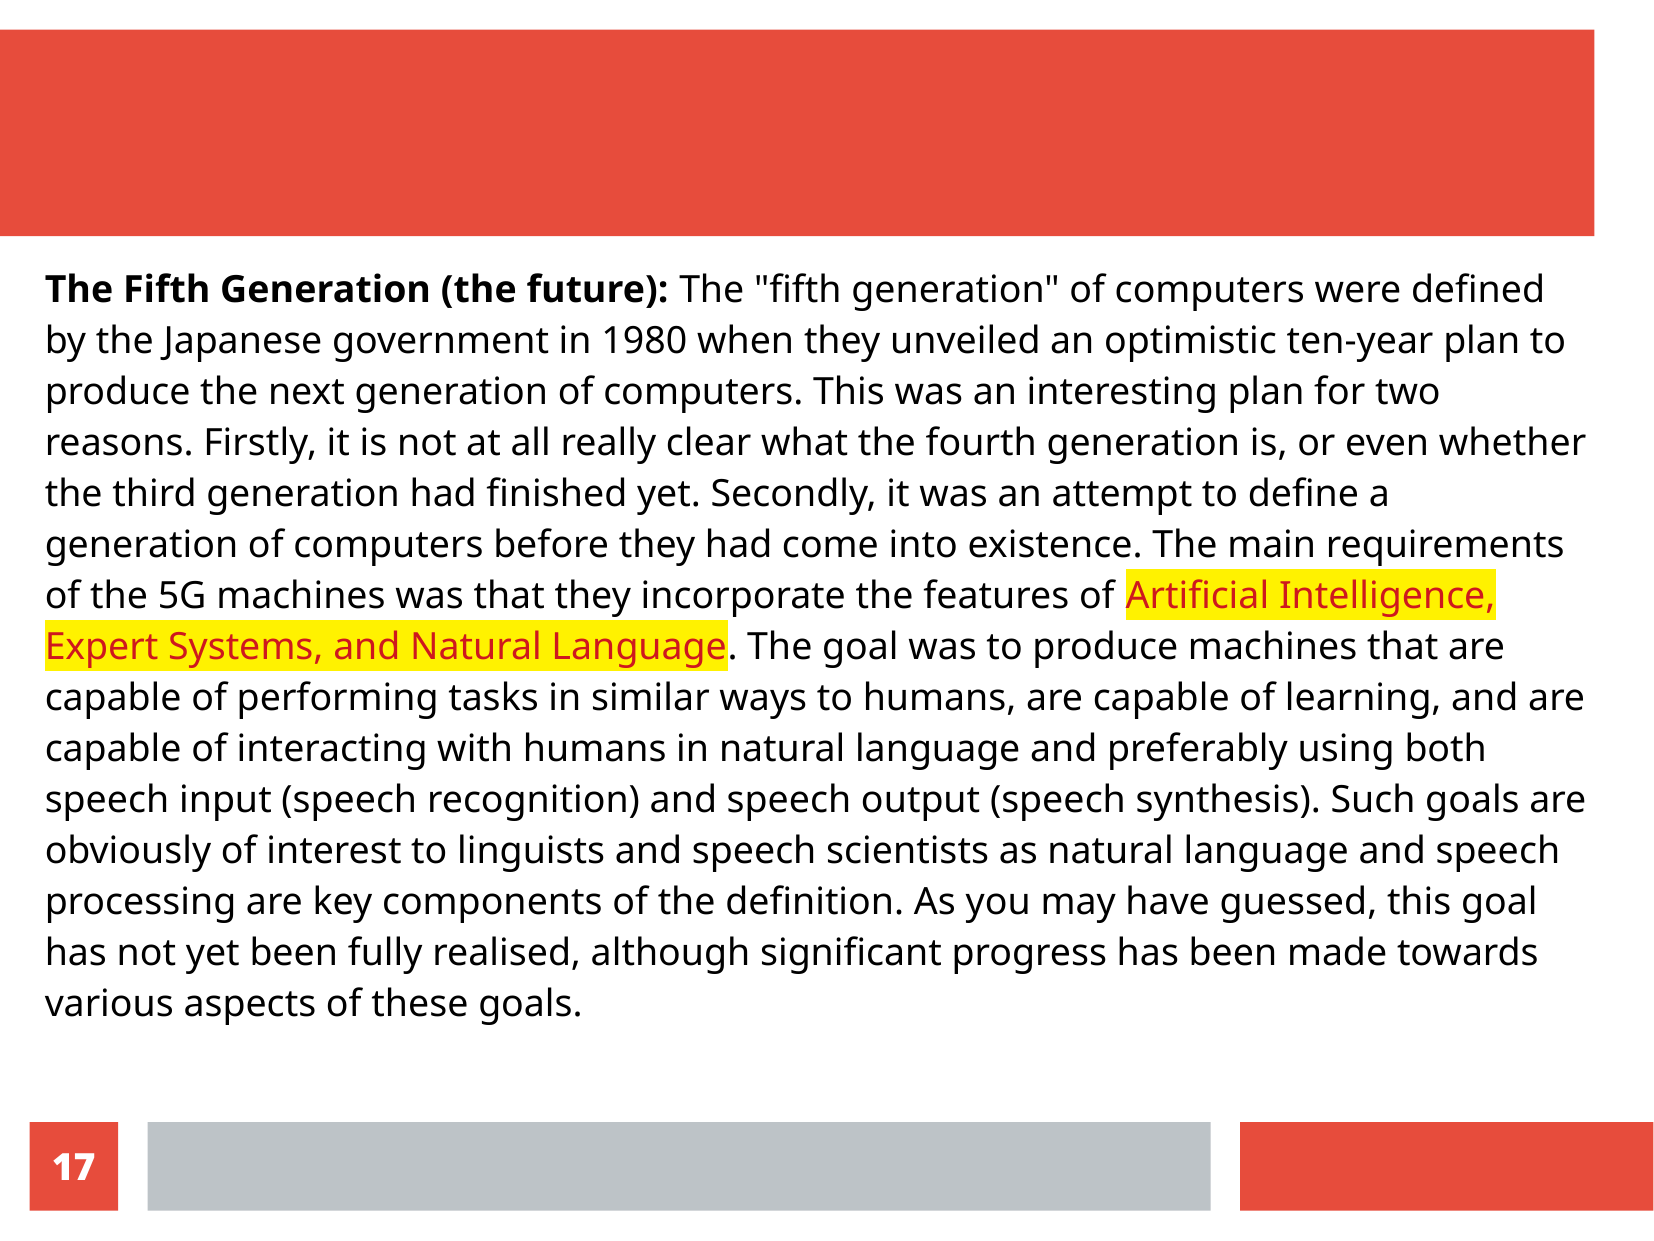

The Fifth Generation (the future): The "fifth generation" of computers were defined by the Japanese government in 1980 when they unveiled an optimistic ten-year plan to produce the next generation of computers. This was an interesting plan for two reasons. Firstly, it is not at all really clear what the fourth generation is, or even whether the third generation had finished yet. Secondly, it was an attempt to define a generation of computers before they had come into existence. The main requirements of the 5G machines was that they incorporate the features of Artificial Intelligence, Expert Systems, and Natural Language. The goal was to produce machines that are capable of performing tasks in similar ways to humans, are capable of learning, and are capable of interacting with humans in natural language and preferably using both speech input (speech recognition) and speech output (speech synthesis). Such goals are obviously of interest to linguists and speech scientists as natural language and speech processing are key components of the definition. As you may have guessed, this goal has not yet been fully realised, although significant progress has been made towards various aspects of these goals.
17